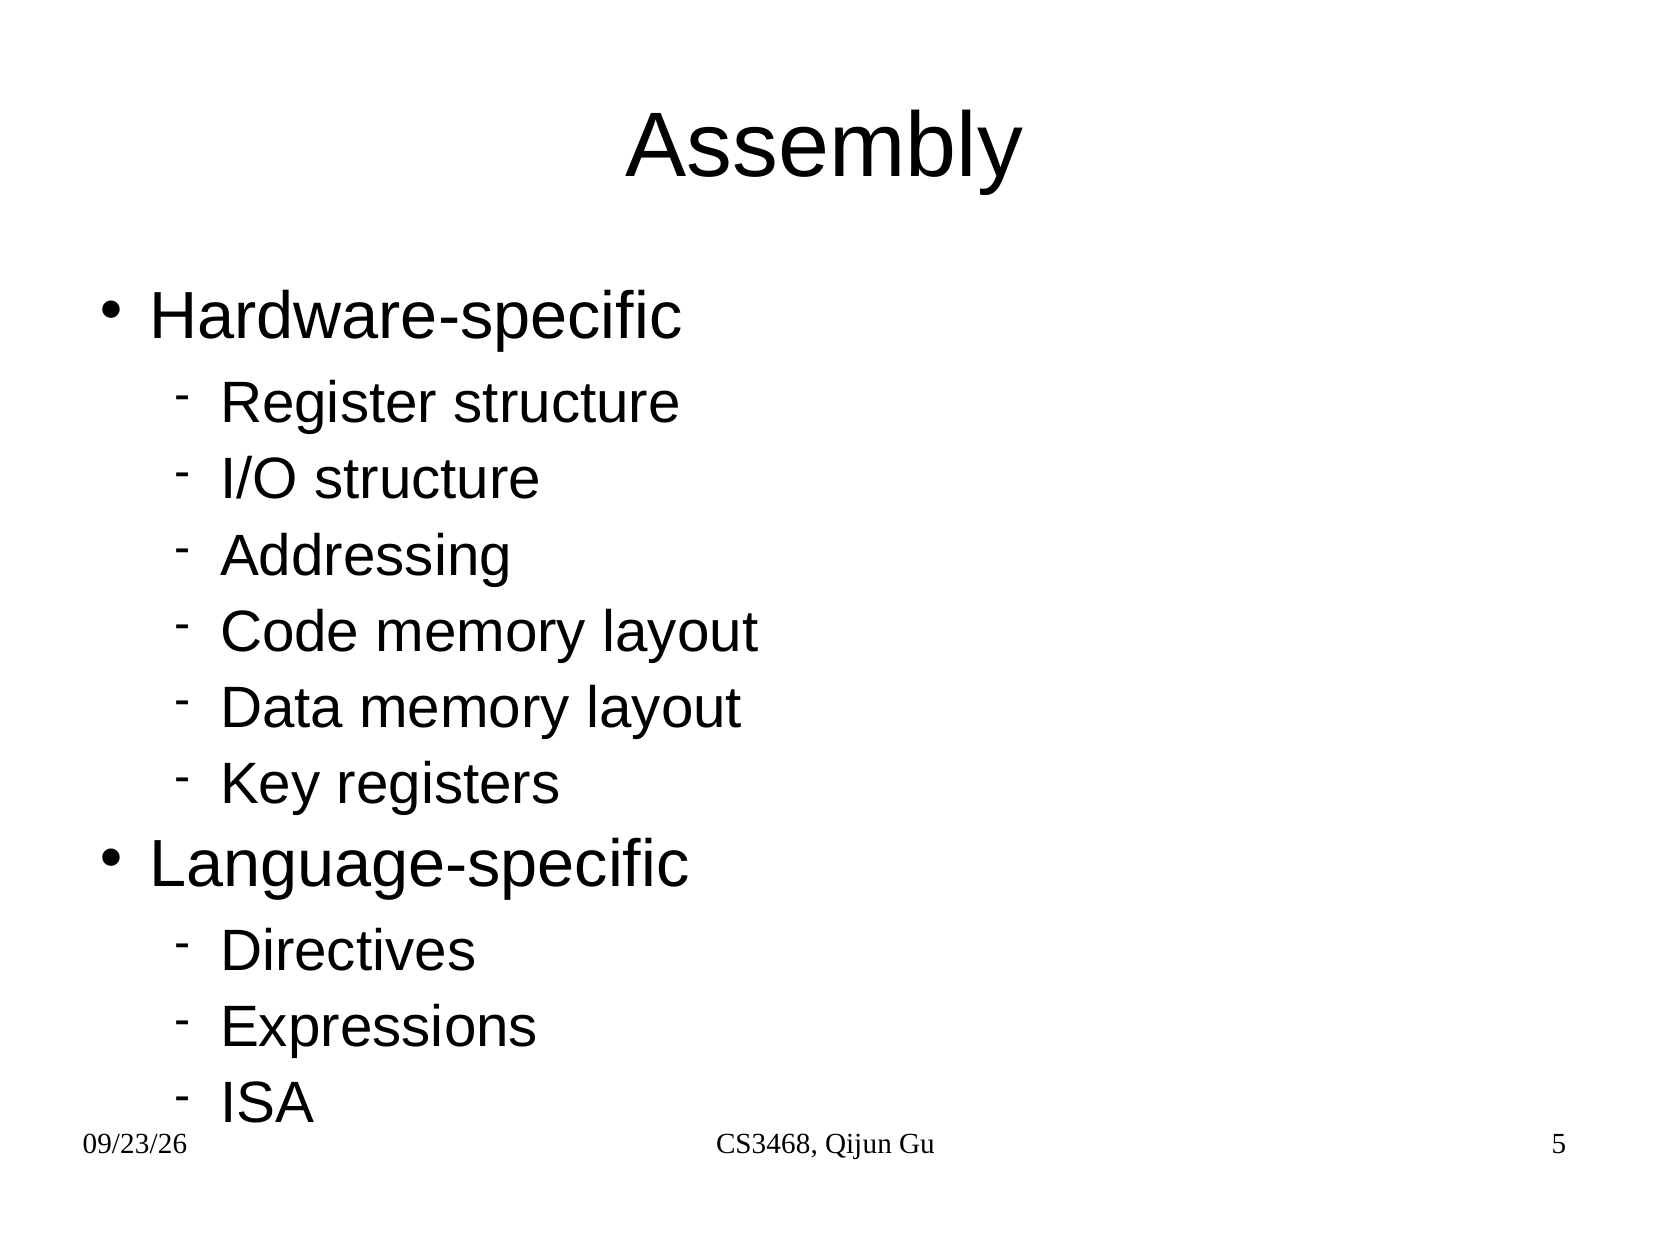

# Assembly
Hardware-specific
Register structure
I/O structure
Addressing
Code memory layout
Data memory layout
Key registers
Language-specific
Directives
Expressions
ISA
CS3468, Qijun Gu
5